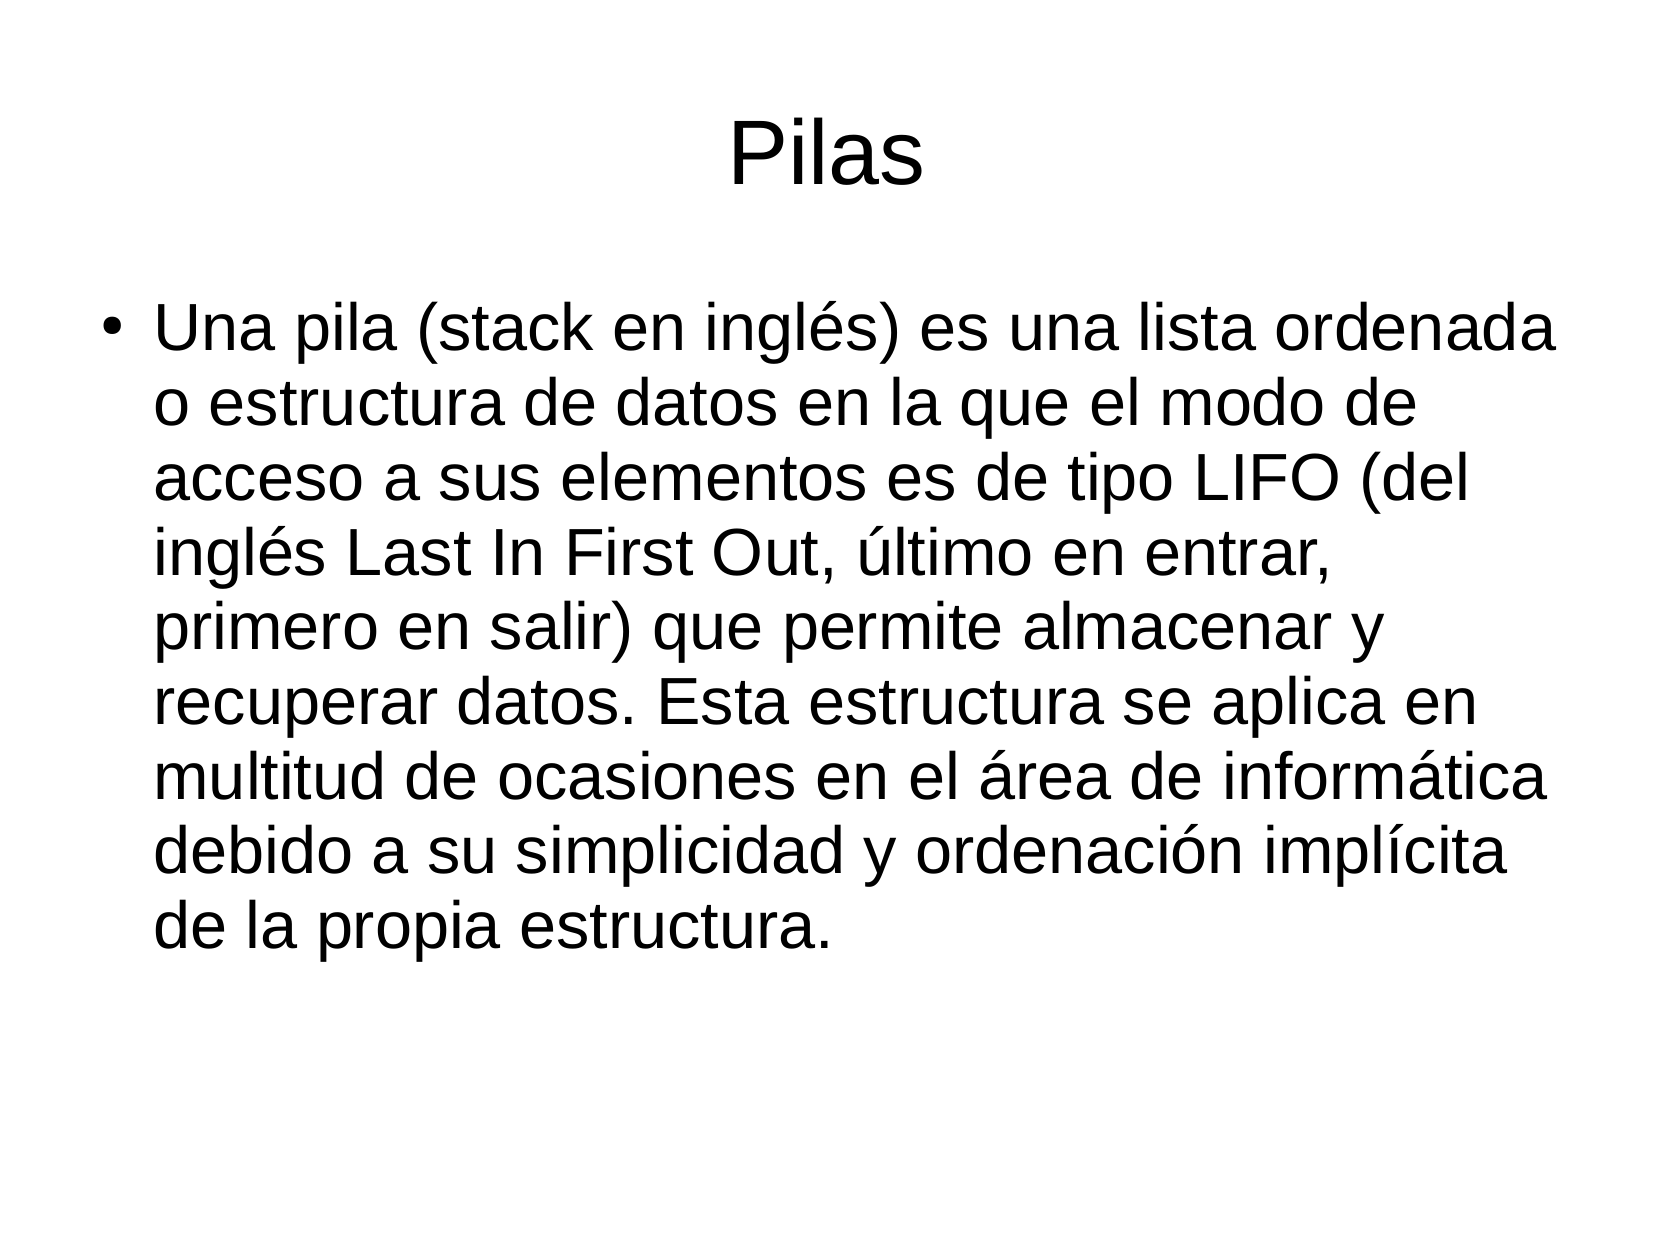

# Pilas
Una pila (stack en inglés) es una lista ordenada o estructura de datos en la que el modo de acceso a sus elementos es de tipo LIFO (del inglés Last In First Out, último en entrar, primero en salir) que permite almacenar y recuperar datos. Esta estructura se aplica en multitud de ocasiones en el área de informática debido a su simplicidad y ordenación implícita de la propia estructura.